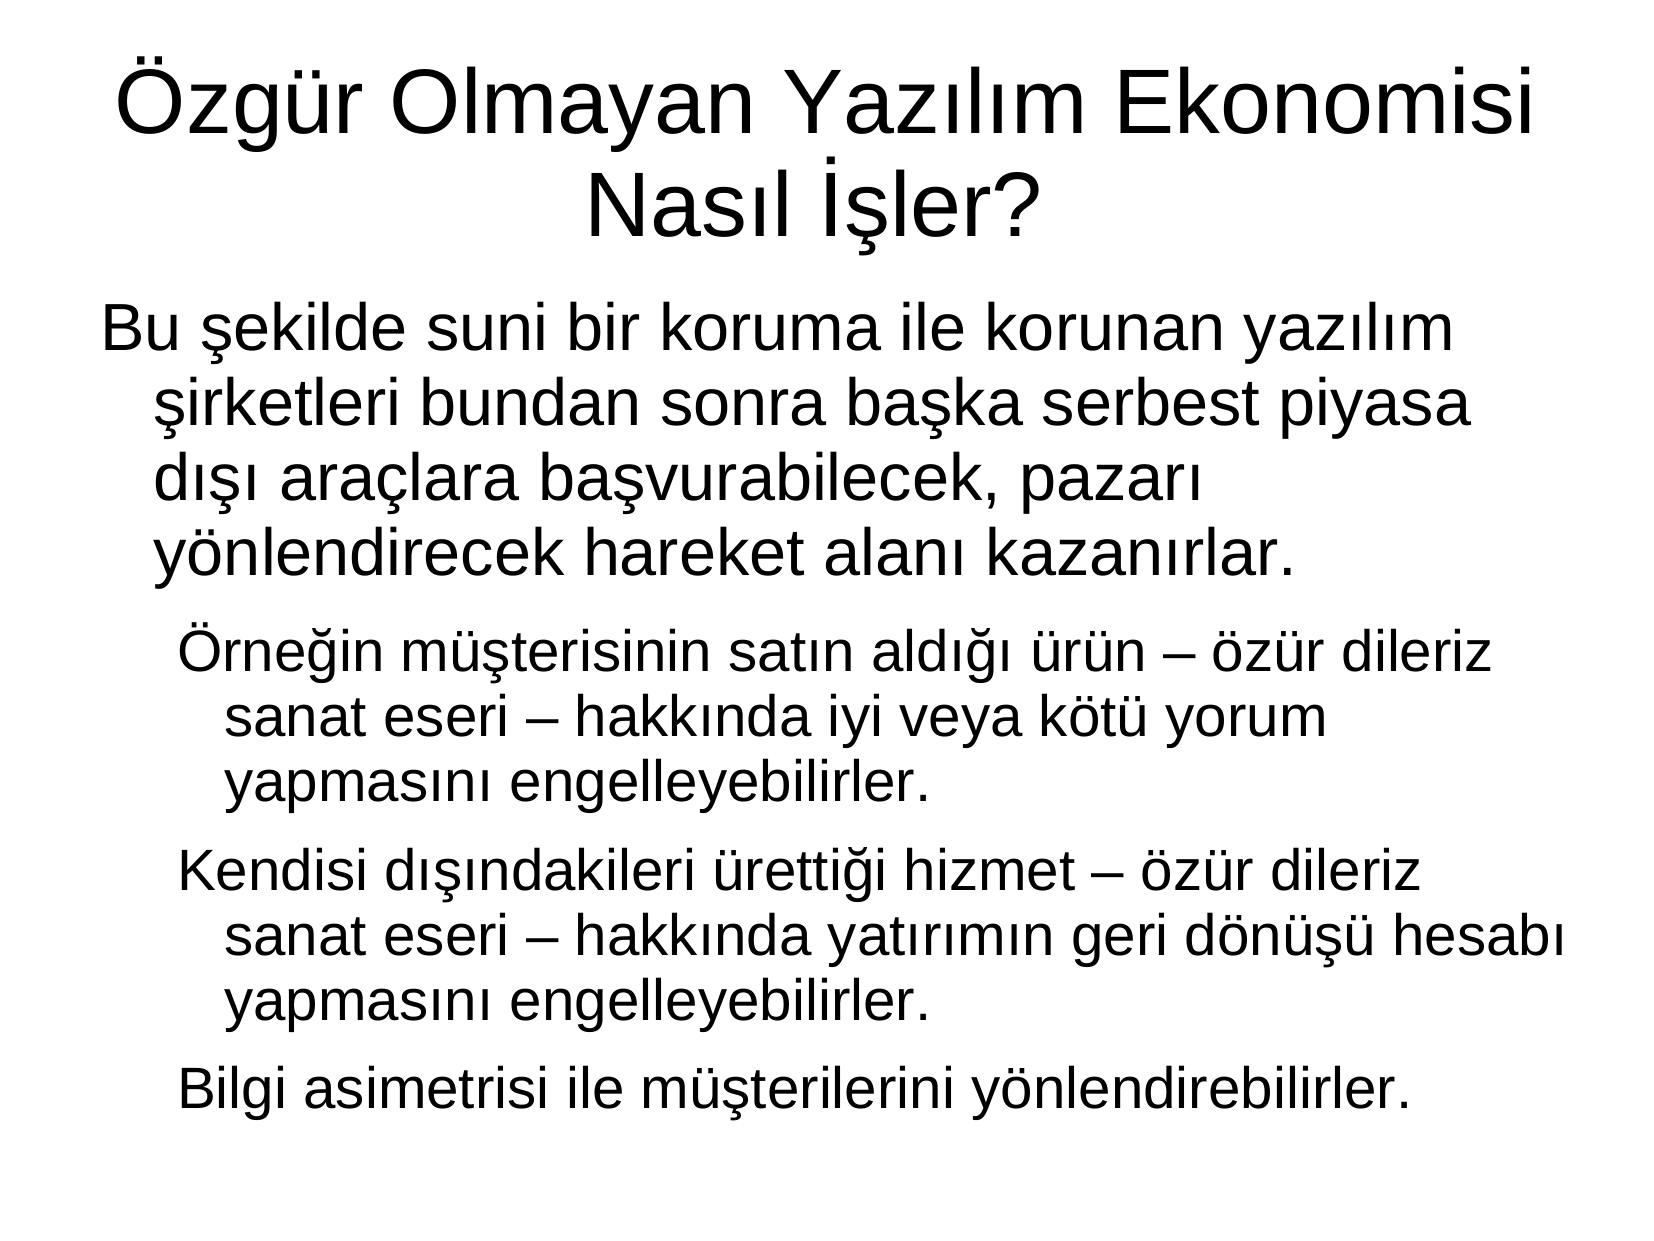

# Özgür Olmayan Yazılım Ekonomisi Nasıl İşler?
Bu şekilde suni bir koruma ile korunan yazılım şirketleri bundan sonra başka serbest piyasa dışı araçlara başvurabilecek, pazarı yönlendirecek hareket alanı kazanırlar.
Örneğin müşterisinin satın aldığı ürün – özür dileriz sanat eseri – hakkında iyi veya kötü yorum yapmasını engelleyebilirler.
Kendisi dışındakileri ürettiği hizmet – özür dileriz sanat eseri – hakkında yatırımın geri dönüşü hesabı yapmasını engelleyebilirler.
Bilgi asimetrisi ile müşterilerini yönlendirebilirler.